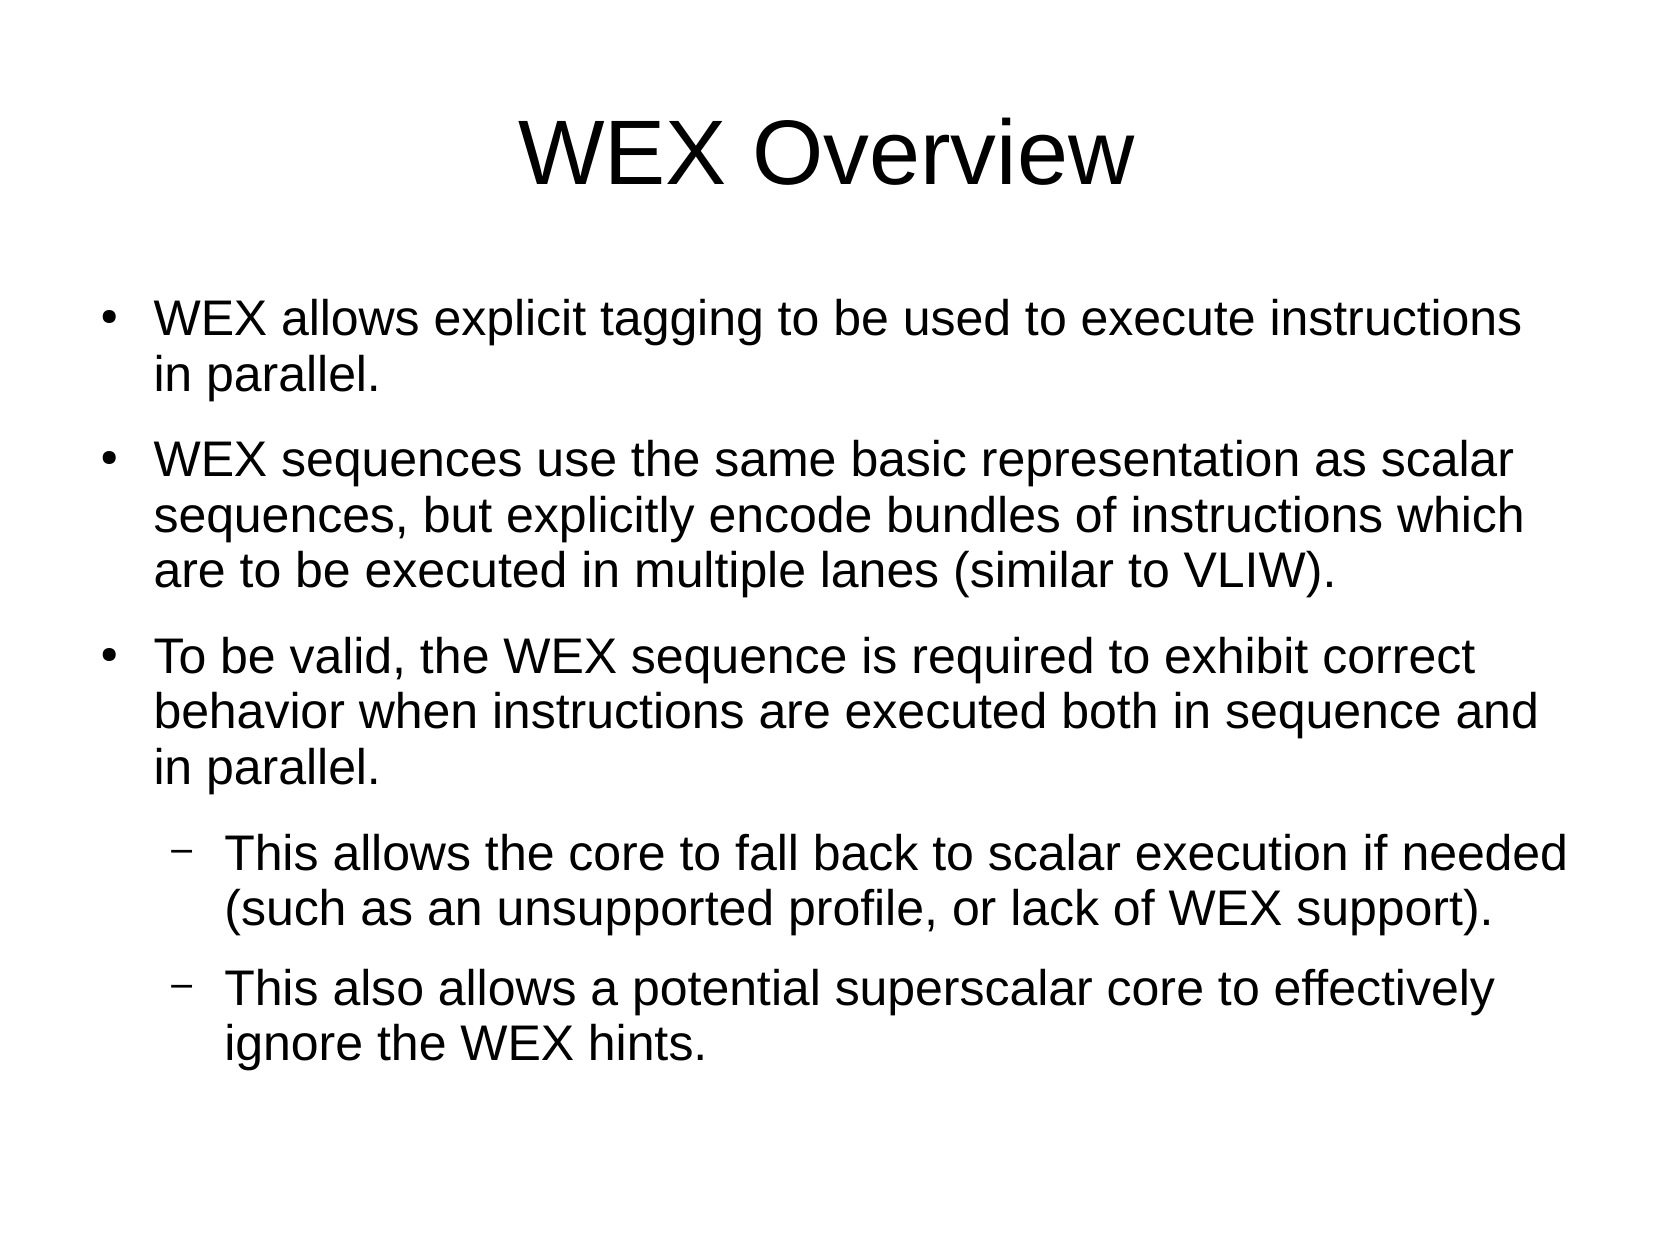

# WEX Overview
WEX allows explicit tagging to be used to execute instructions in parallel.
WEX sequences use the same basic representation as scalar sequences, but explicitly encode bundles of instructions which are to be executed in multiple lanes (similar to VLIW).
To be valid, the WEX sequence is required to exhibit correct behavior when instructions are executed both in sequence and in parallel.
This allows the core to fall back to scalar execution if needed (such as an unsupported profile, or lack of WEX support).
This also allows a potential superscalar core to effectively ignore the WEX hints.